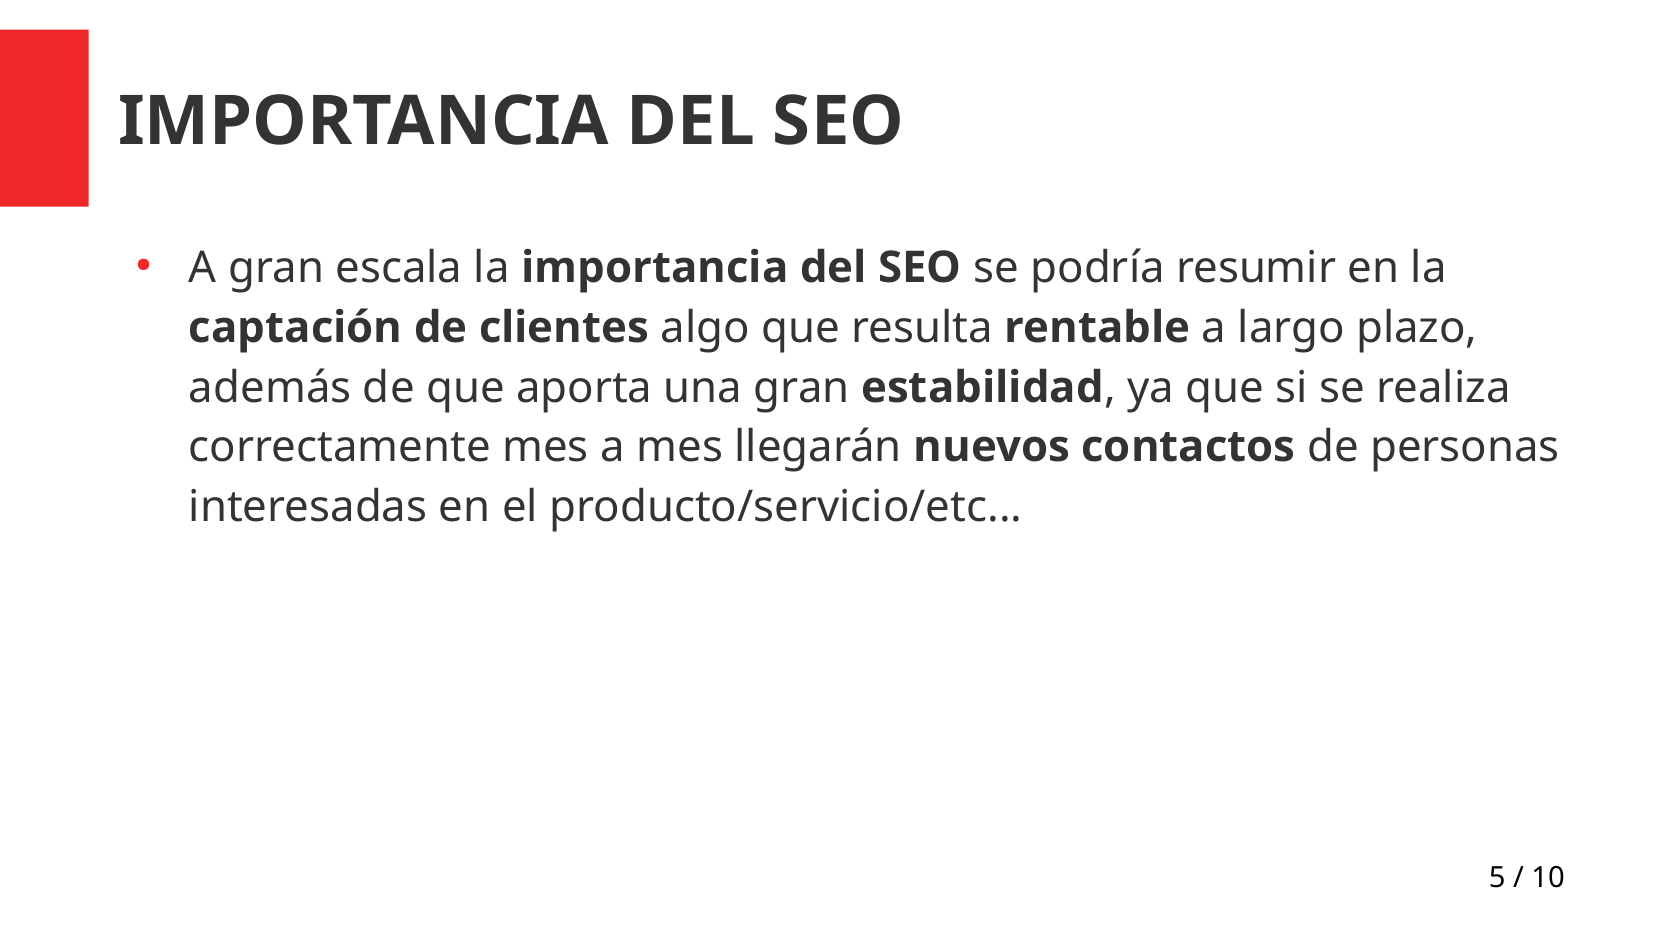

# IMPORTANCIA DEL SEO
A gran escala la importancia del SEO se podría resumir en la captación de clientes algo que resulta rentable a largo plazo, además de que aporta una gran estabilidad, ya que si se realiza correctamente mes a mes llegarán nuevos contactos de personas interesadas en el producto/servicio/etc...
5